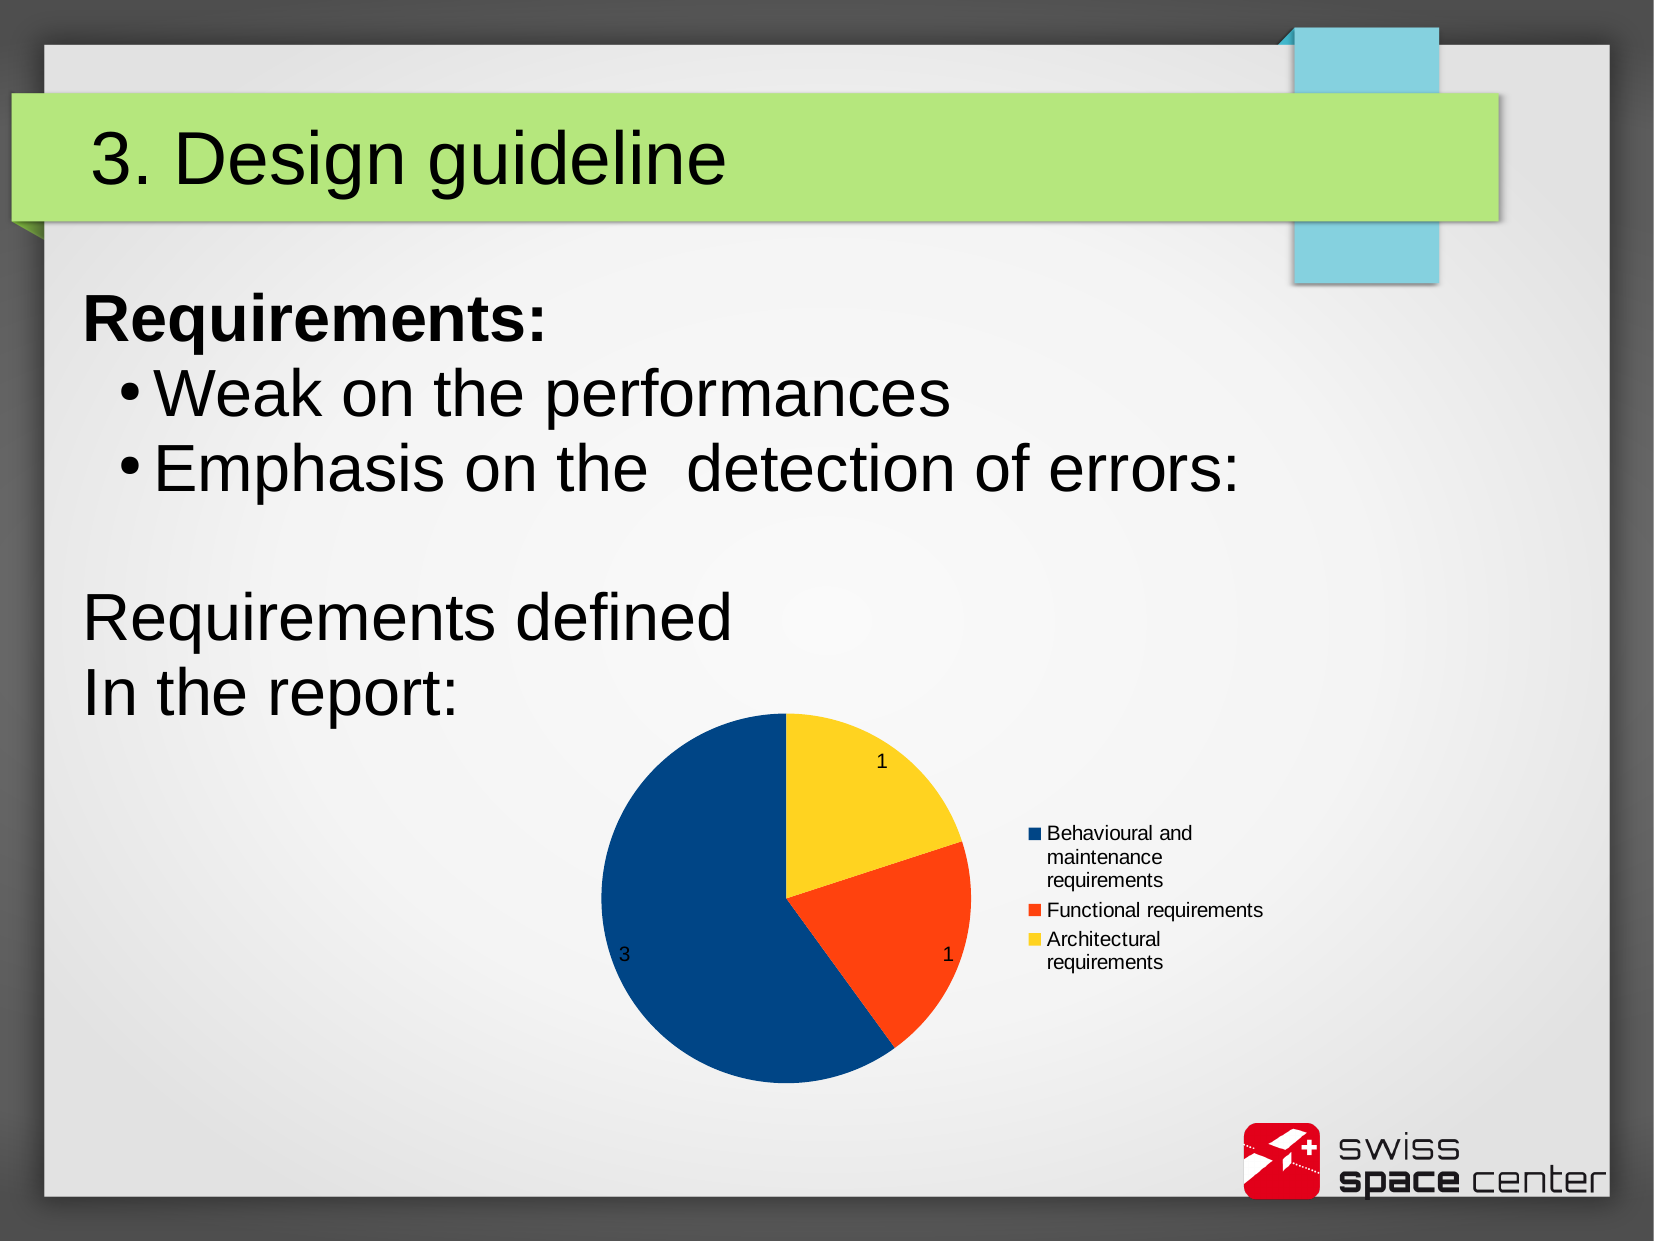

# 3. Design guideline
Requirements:
Weak on the performances
Emphasis on the detection of errors:
Requirements defined
In the report:
### Chart
| Category | Column 1 | Column 2 | Column 3 |
|---|---|---|---|
| Behavioural and maintenance requirements | 3.0 | 0.0 | 0.0 |
| Functional requirements | 1.0 | 0.0 | 0.0 |
| Architectural requirements | 1.0 | 0.0 | 0.0 |